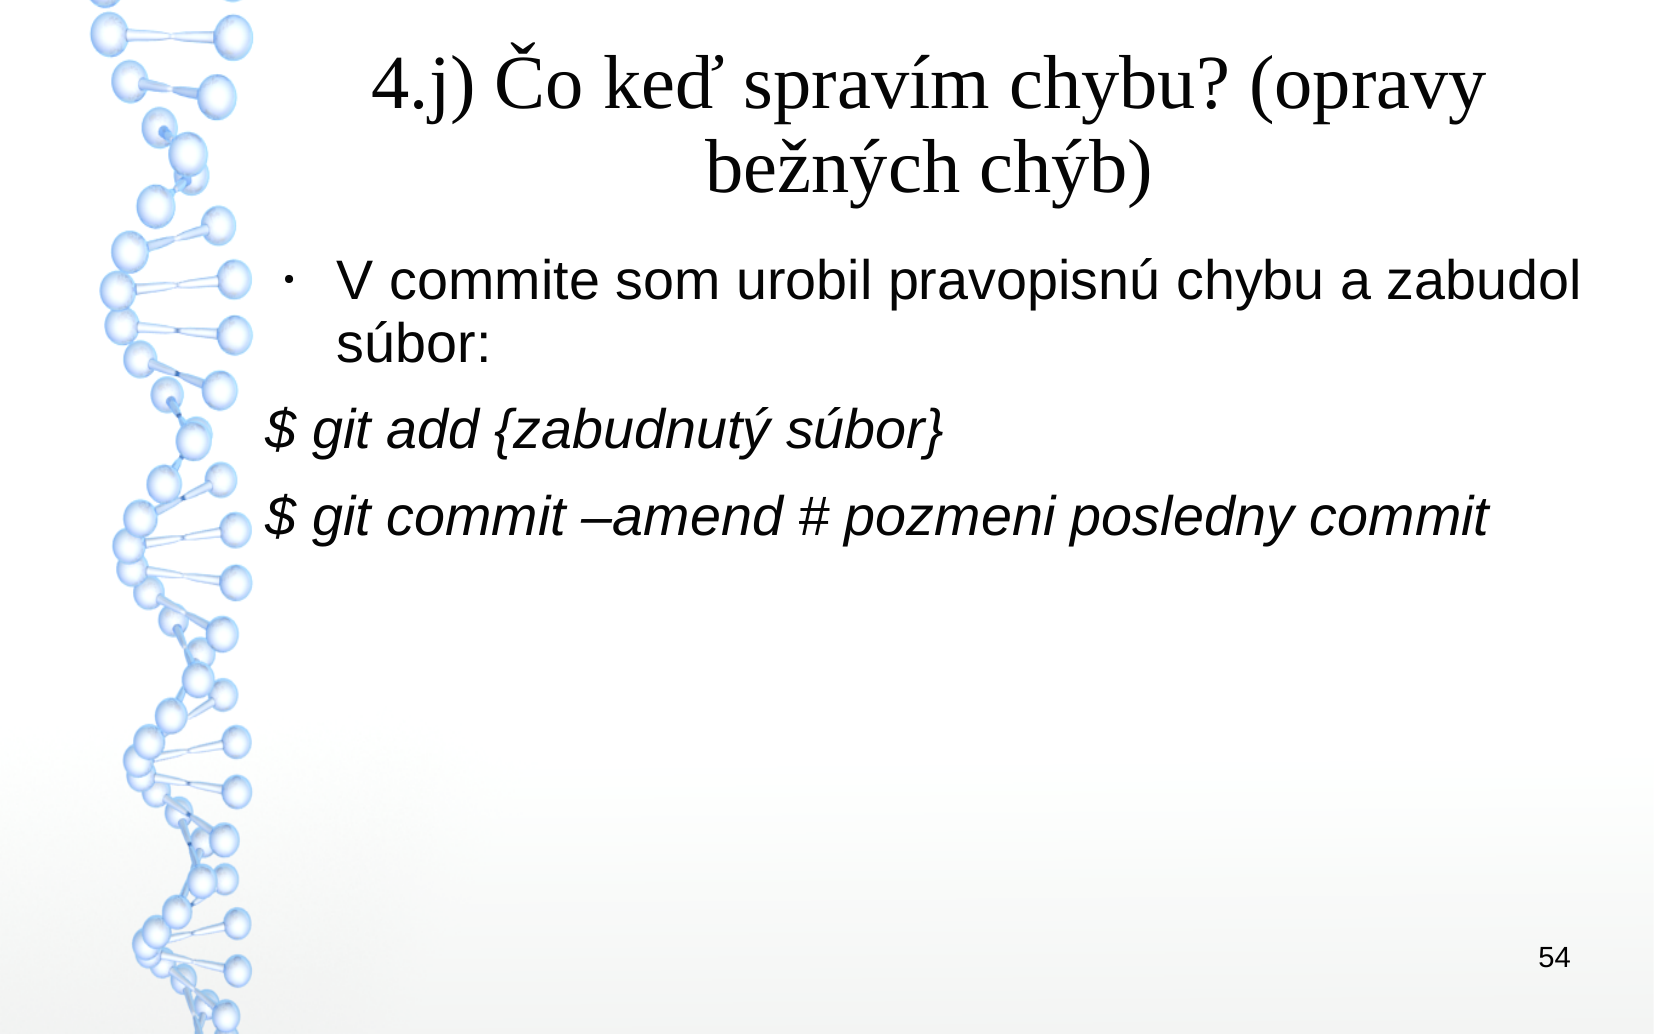

# 4.j) Čo keď spravím chybu? (opravy bežných chýb)
V commite som urobil pravopisnú chybu a zabudol súbor:
$ git add {zabudnutý súbor}
$ git commit –amend # pozmeni posledny commit
54